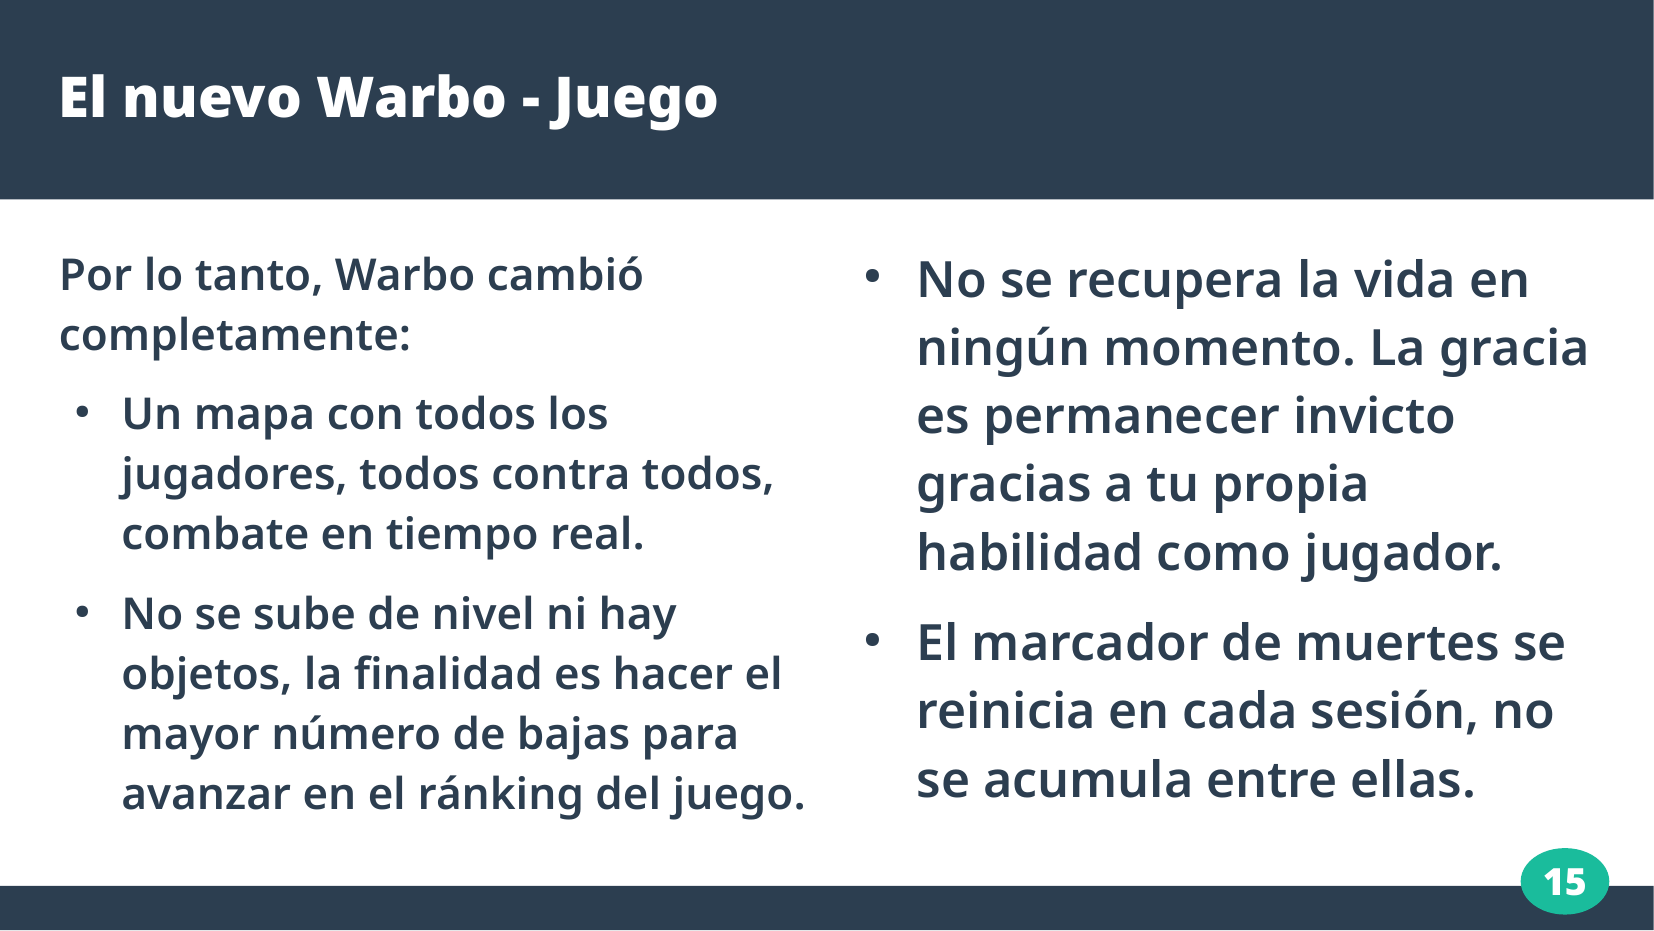

# El nuevo Warbo - Juego
Por lo tanto, Warbo cambió completamente:
Un mapa con todos los jugadores, todos contra todos, combate en tiempo real.
No se sube de nivel ni hay objetos, la finalidad es hacer el mayor número de bajas para avanzar en el ránking del juego.
No se recupera la vida en ningún momento. La gracia es permanecer invicto gracias a tu propia habilidad como jugador.
El marcador de muertes se reinicia en cada sesión, no se acumula entre ellas.
15